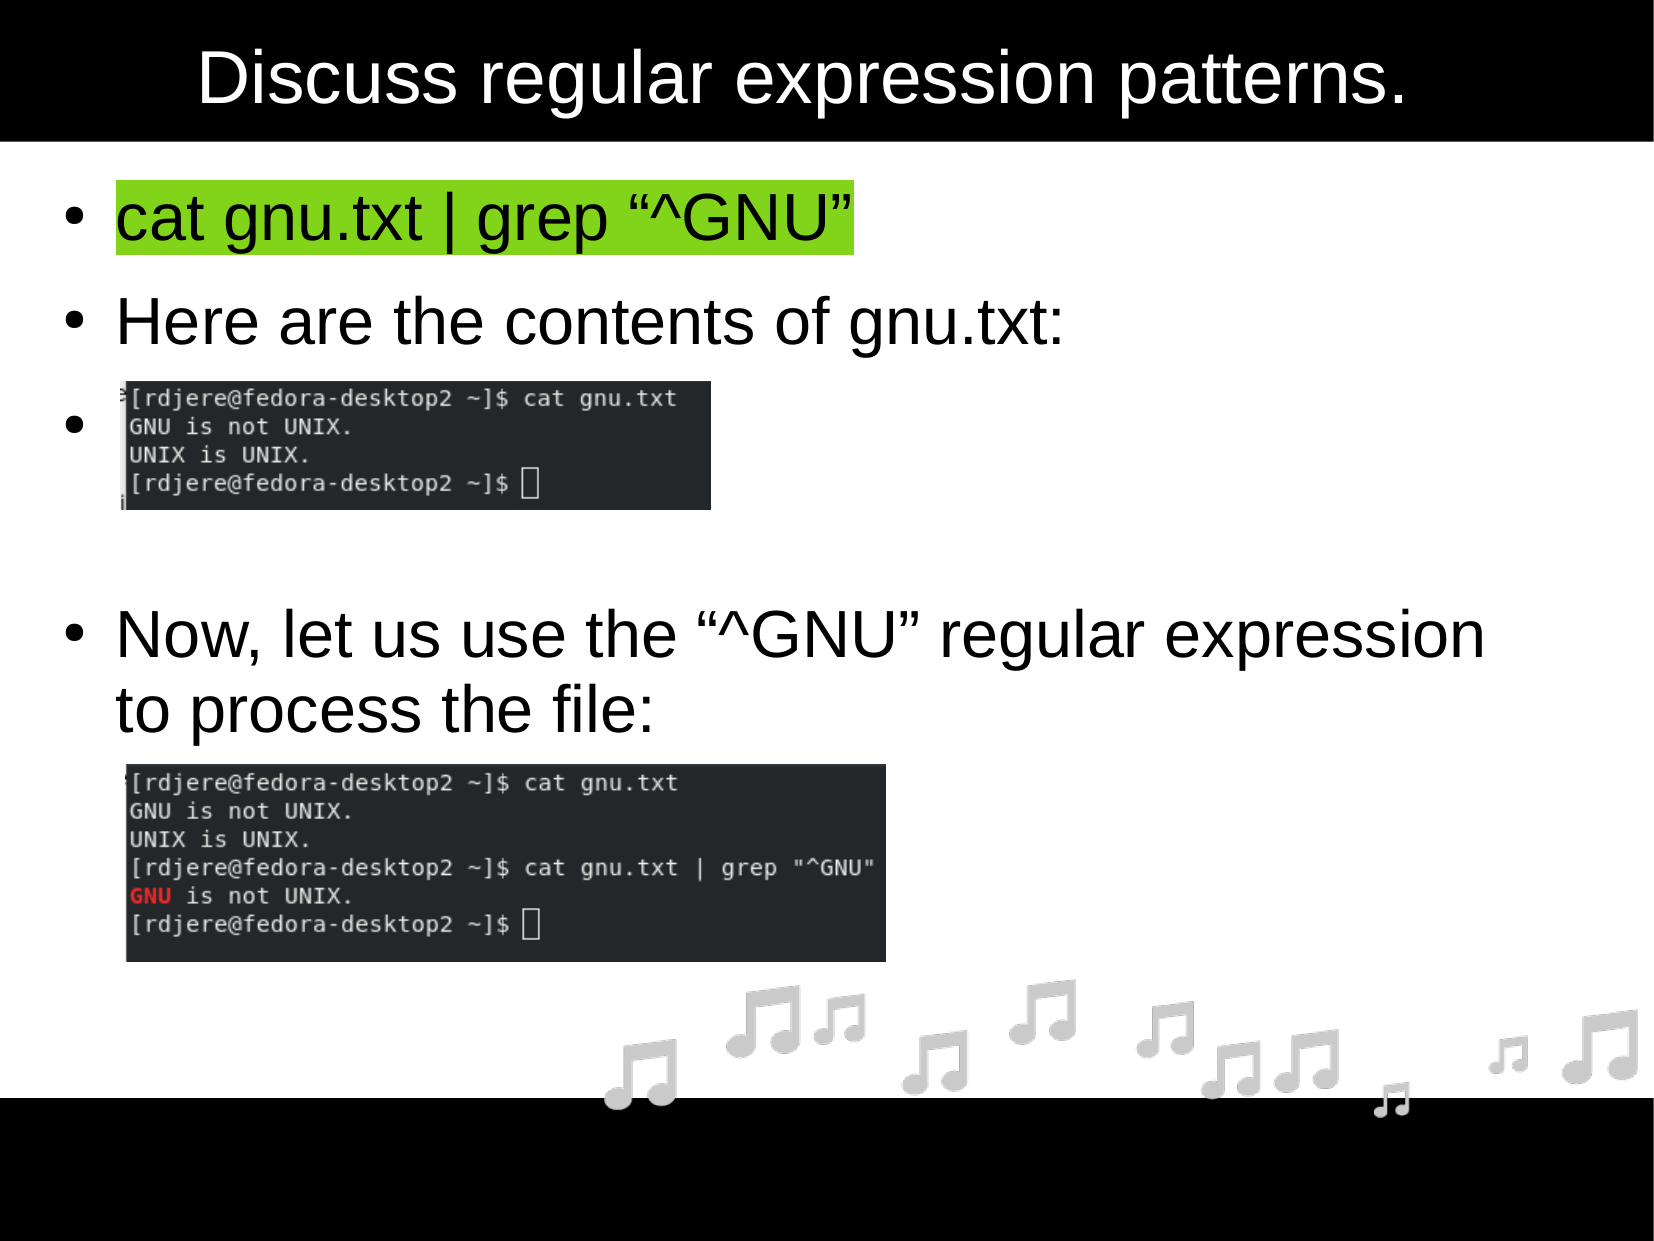

# Discuss regular expression patterns.
cat gnu.txt | grep “^GNU”
Here are the contents of gnu.txt:
Now, let us use the “^GNU” regular expression to process the file: